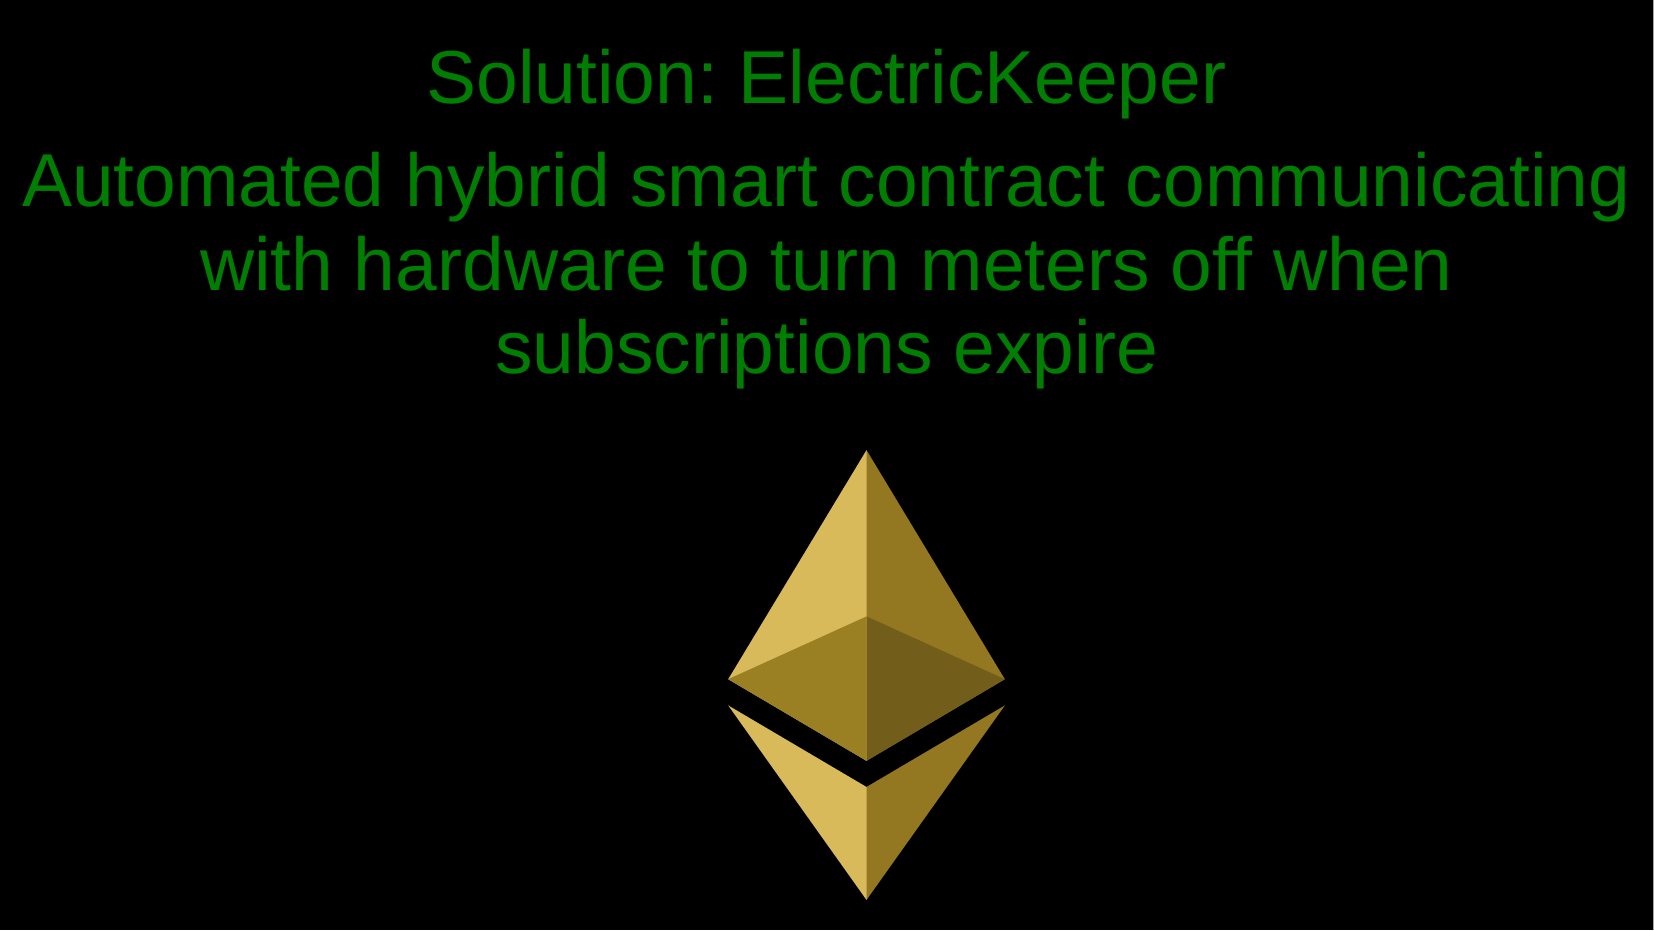

# Solution: ElectricKeeper
Automated hybrid smart contract communicating with hardware to turn meters off when subscriptions expire